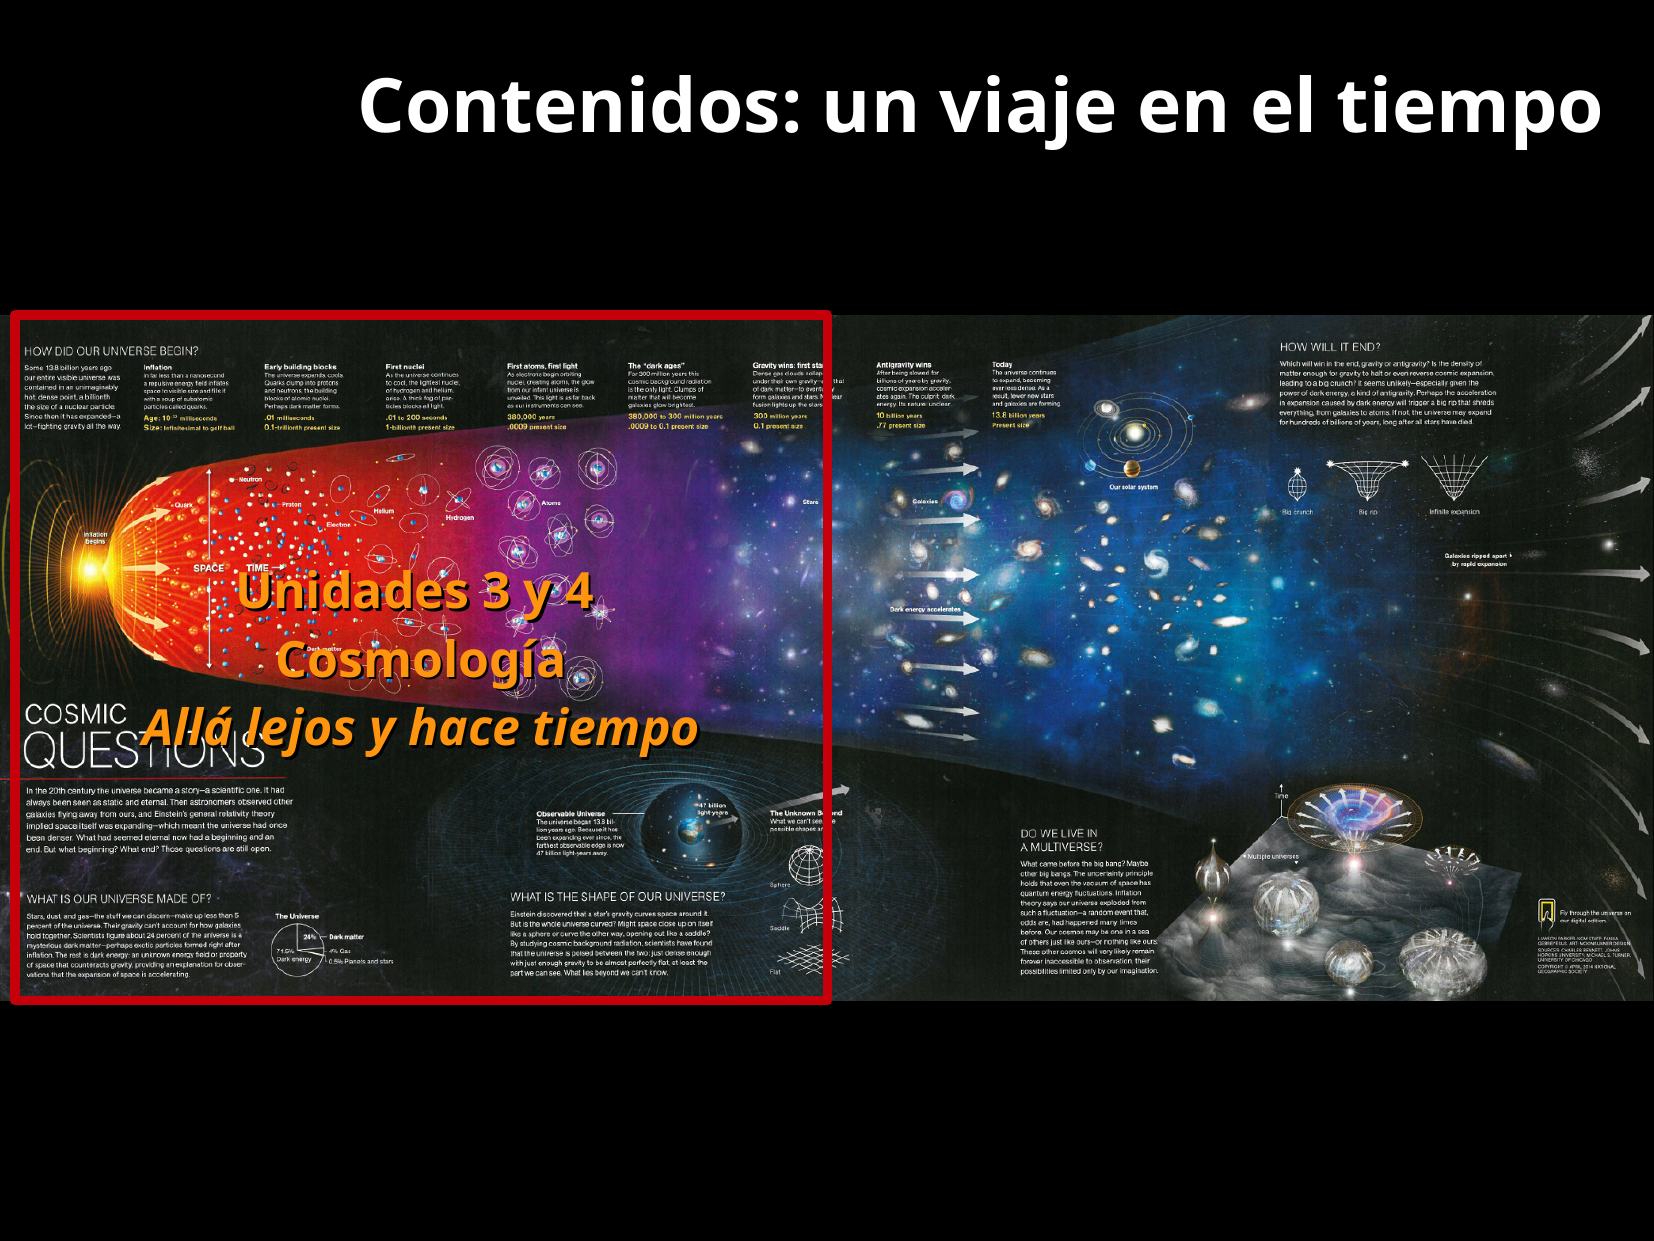

# Contenidos: un viaje en el tiempo
Unidades 3 y 4
Cosmología
Allá lejos y hace tiempo
Nov 18, 2017
H. Asorey - IPAC 2017 - 14
2